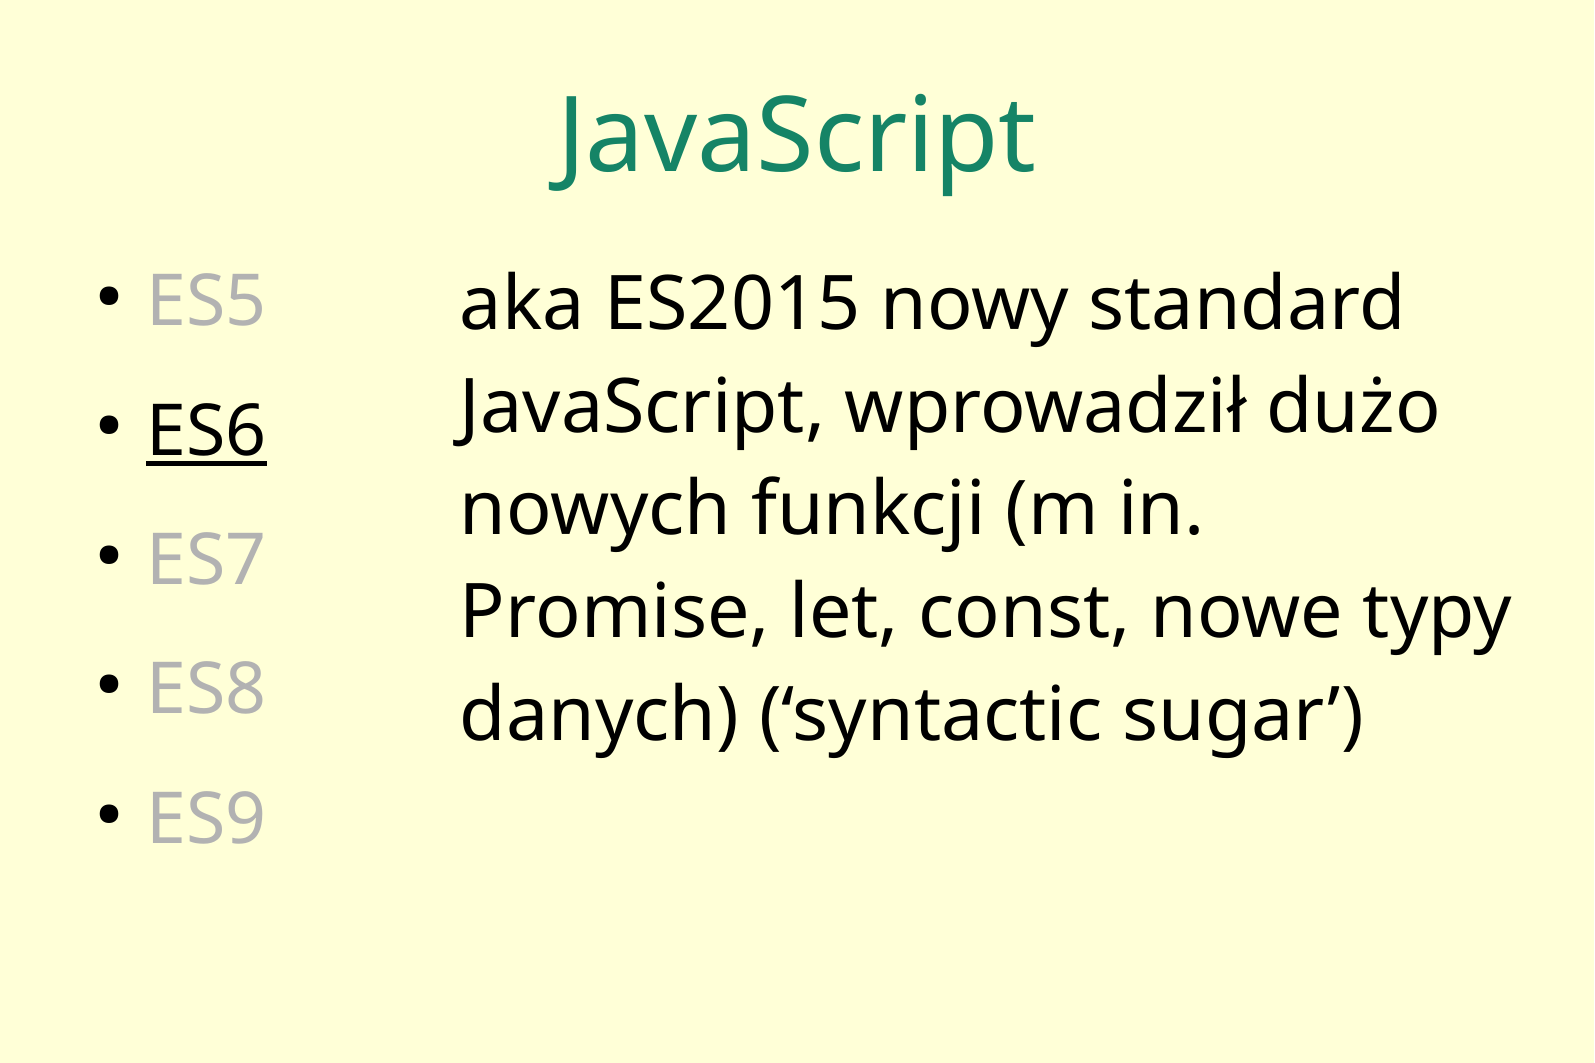

# JavaScript
ES5
ES6
ES7
ES8
ES9
aka ES2015 nowy standard JavaScript, wprowadził dużo nowych funkcji (m in. Promise, let, const, nowe typy danych) (‘syntactic sugar’)